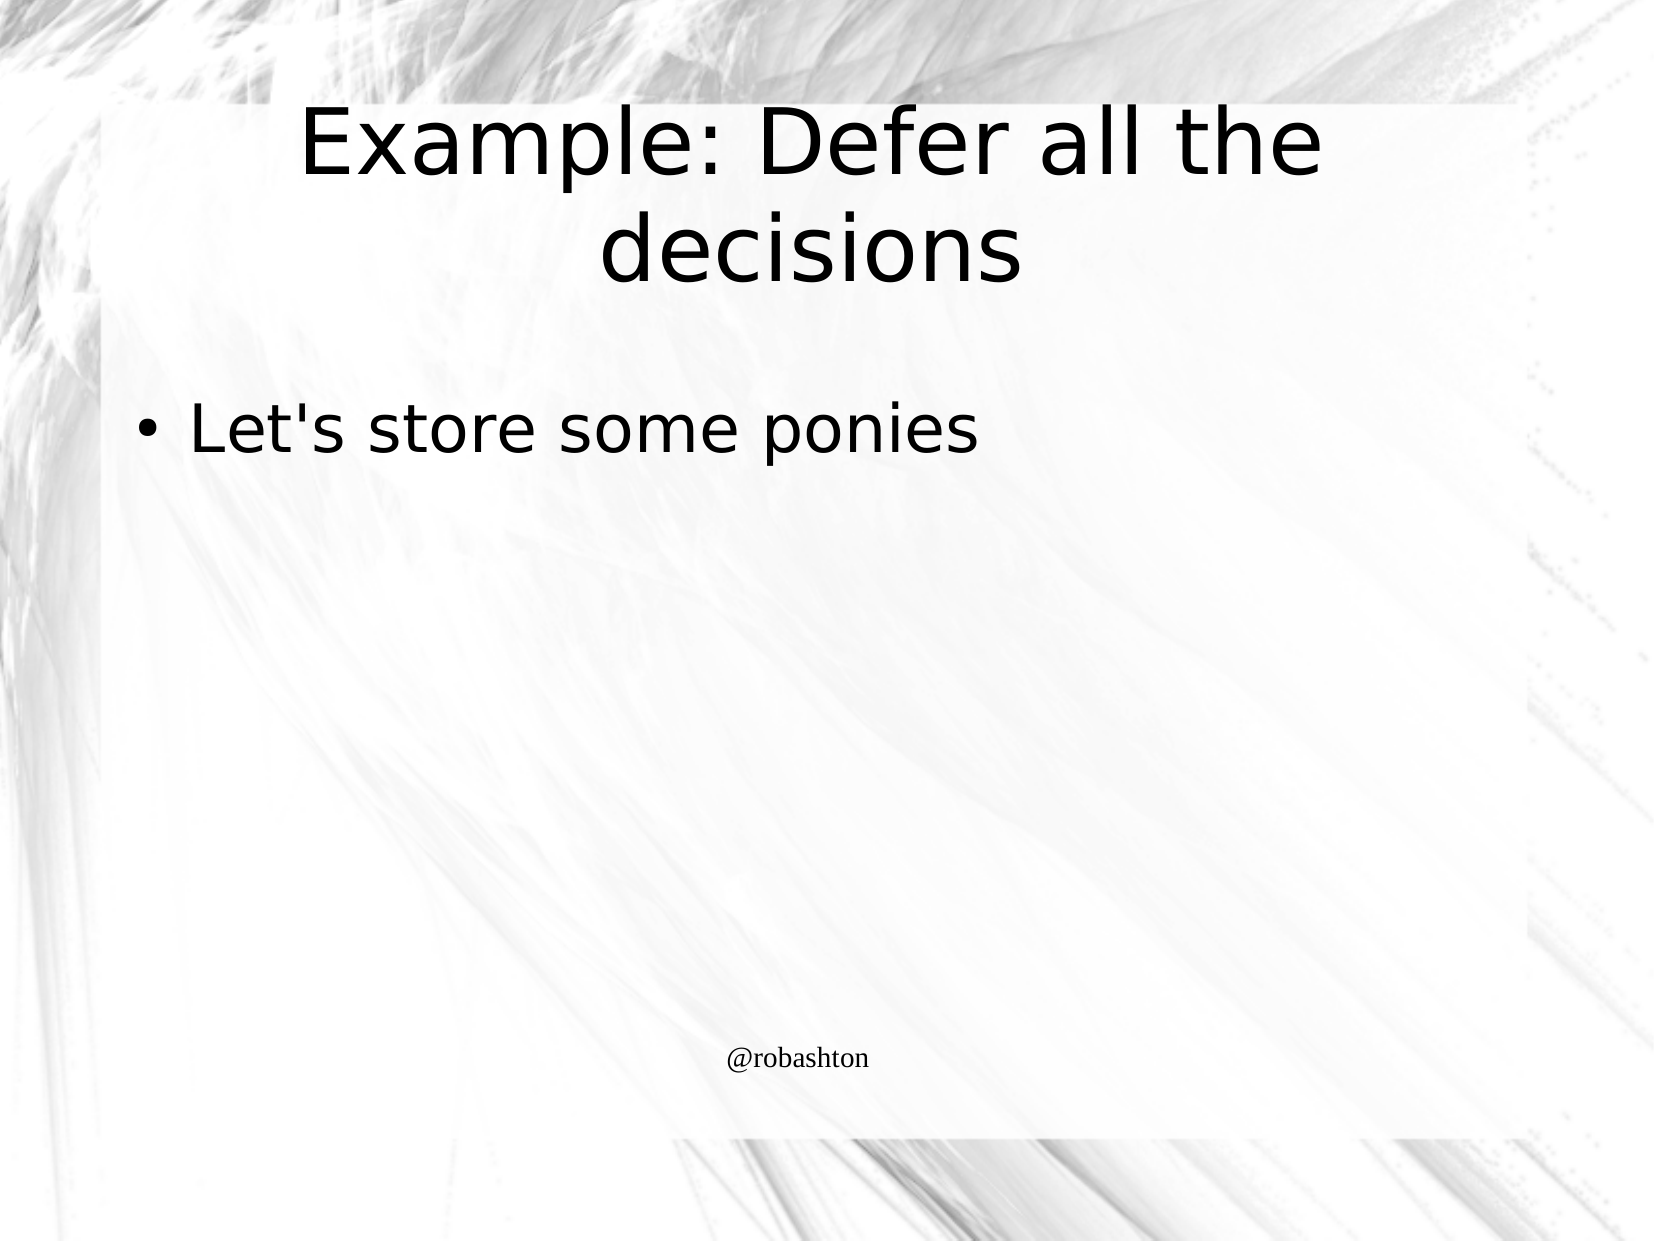

# Example: Defer all the decisions
Let's store some ponies
@robashton